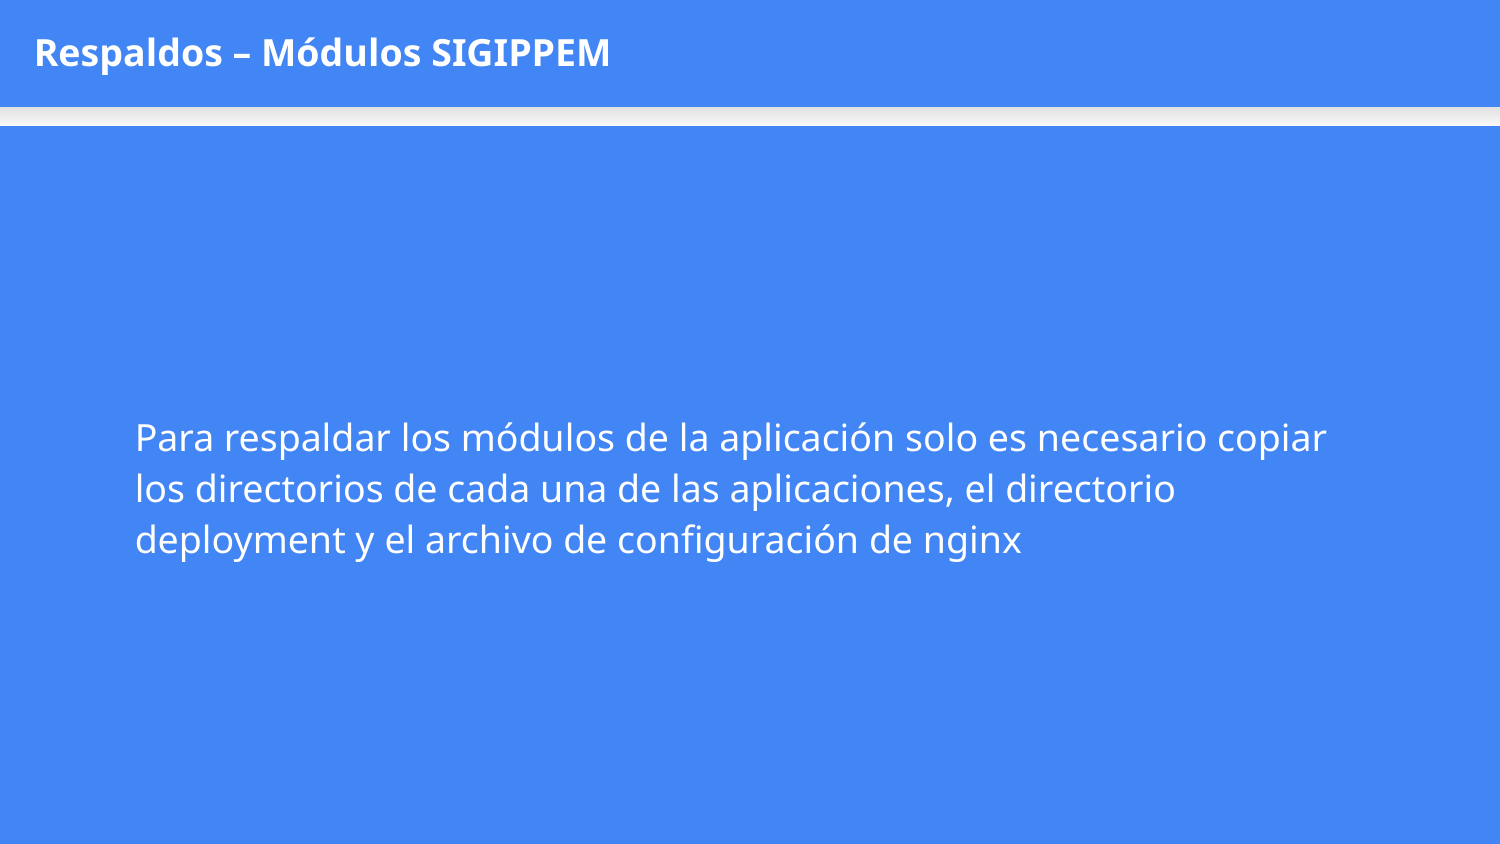

# Respaldos – Módulos SIGIPPEM
Para respaldar los módulos de la aplicación solo es necesario copiar los directorios de cada una de las aplicaciones, el directorio deployment y el archivo de configuración de nginx